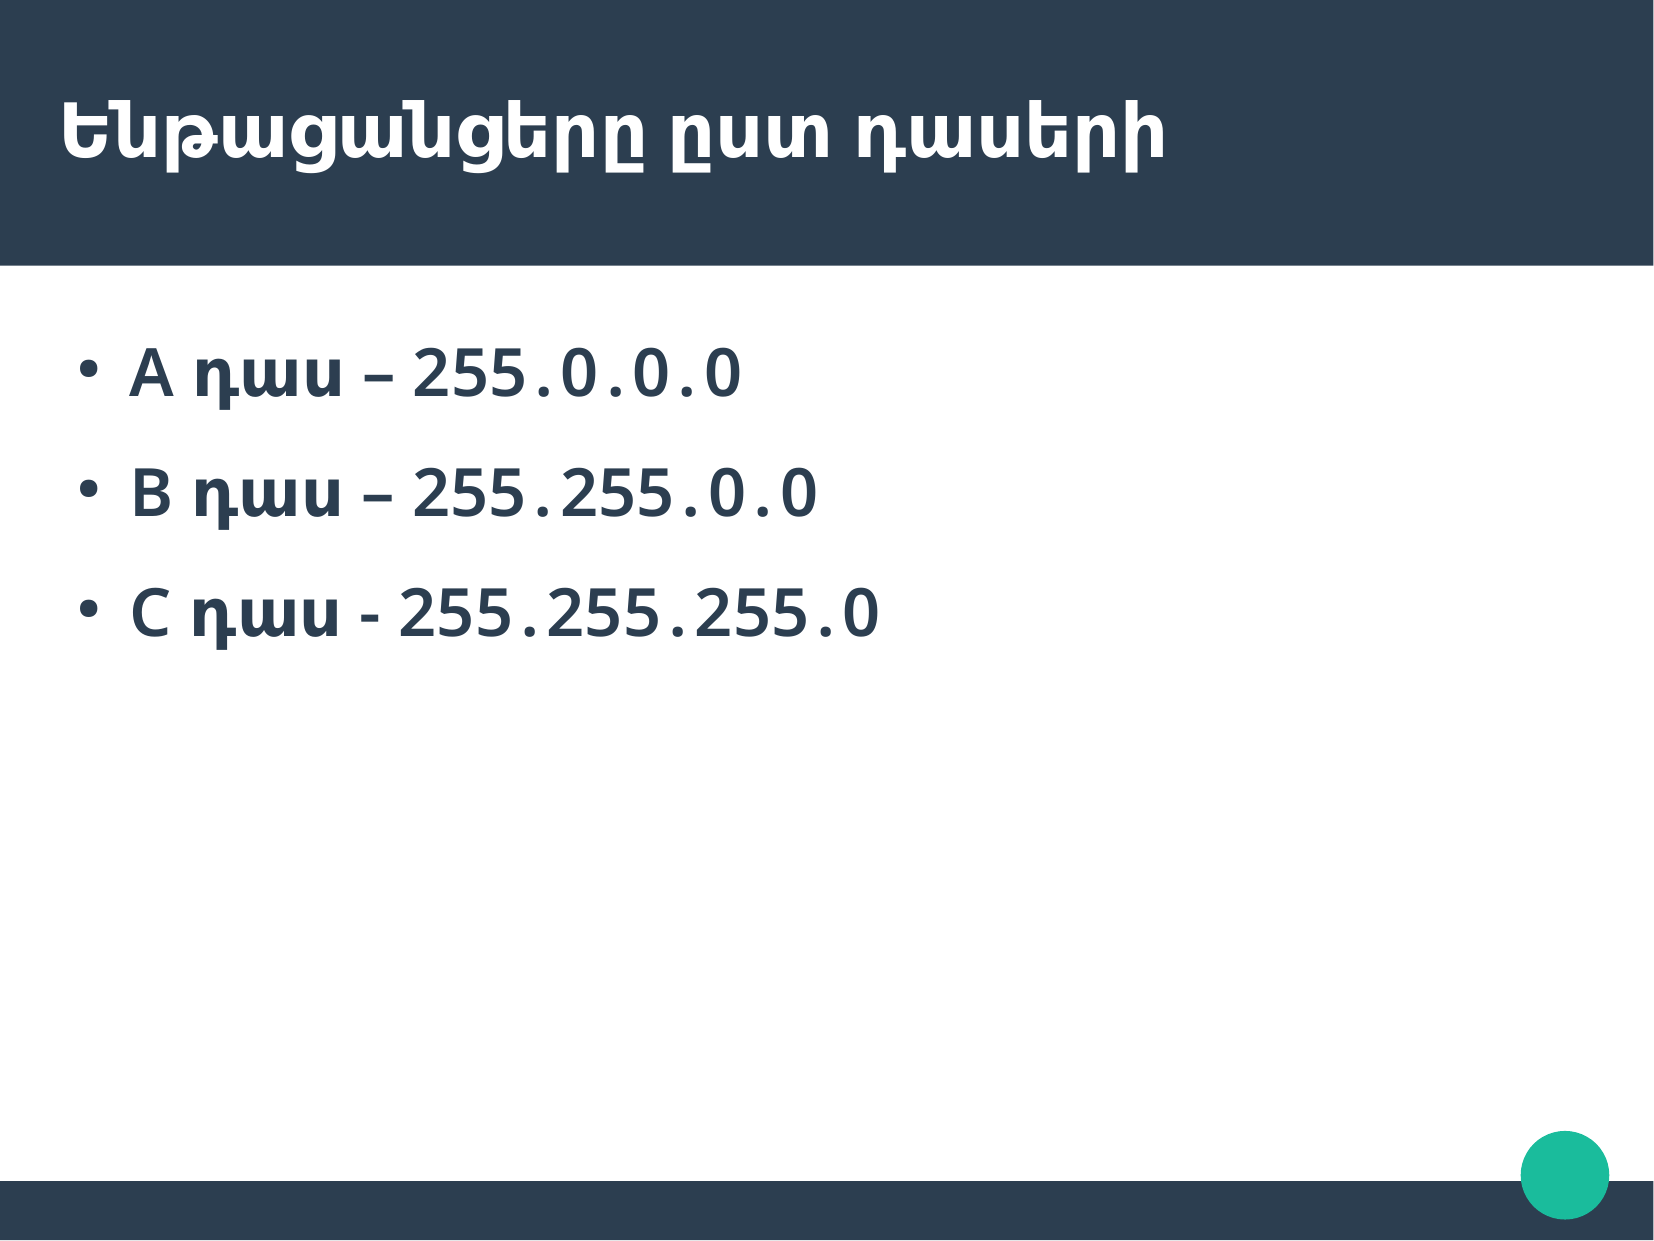

# Ենթացանցերը ըստ դասերի
A դաս – 255․0․0․0
B դաս – 255․255․0․0
C դաս - 255․255․255․0